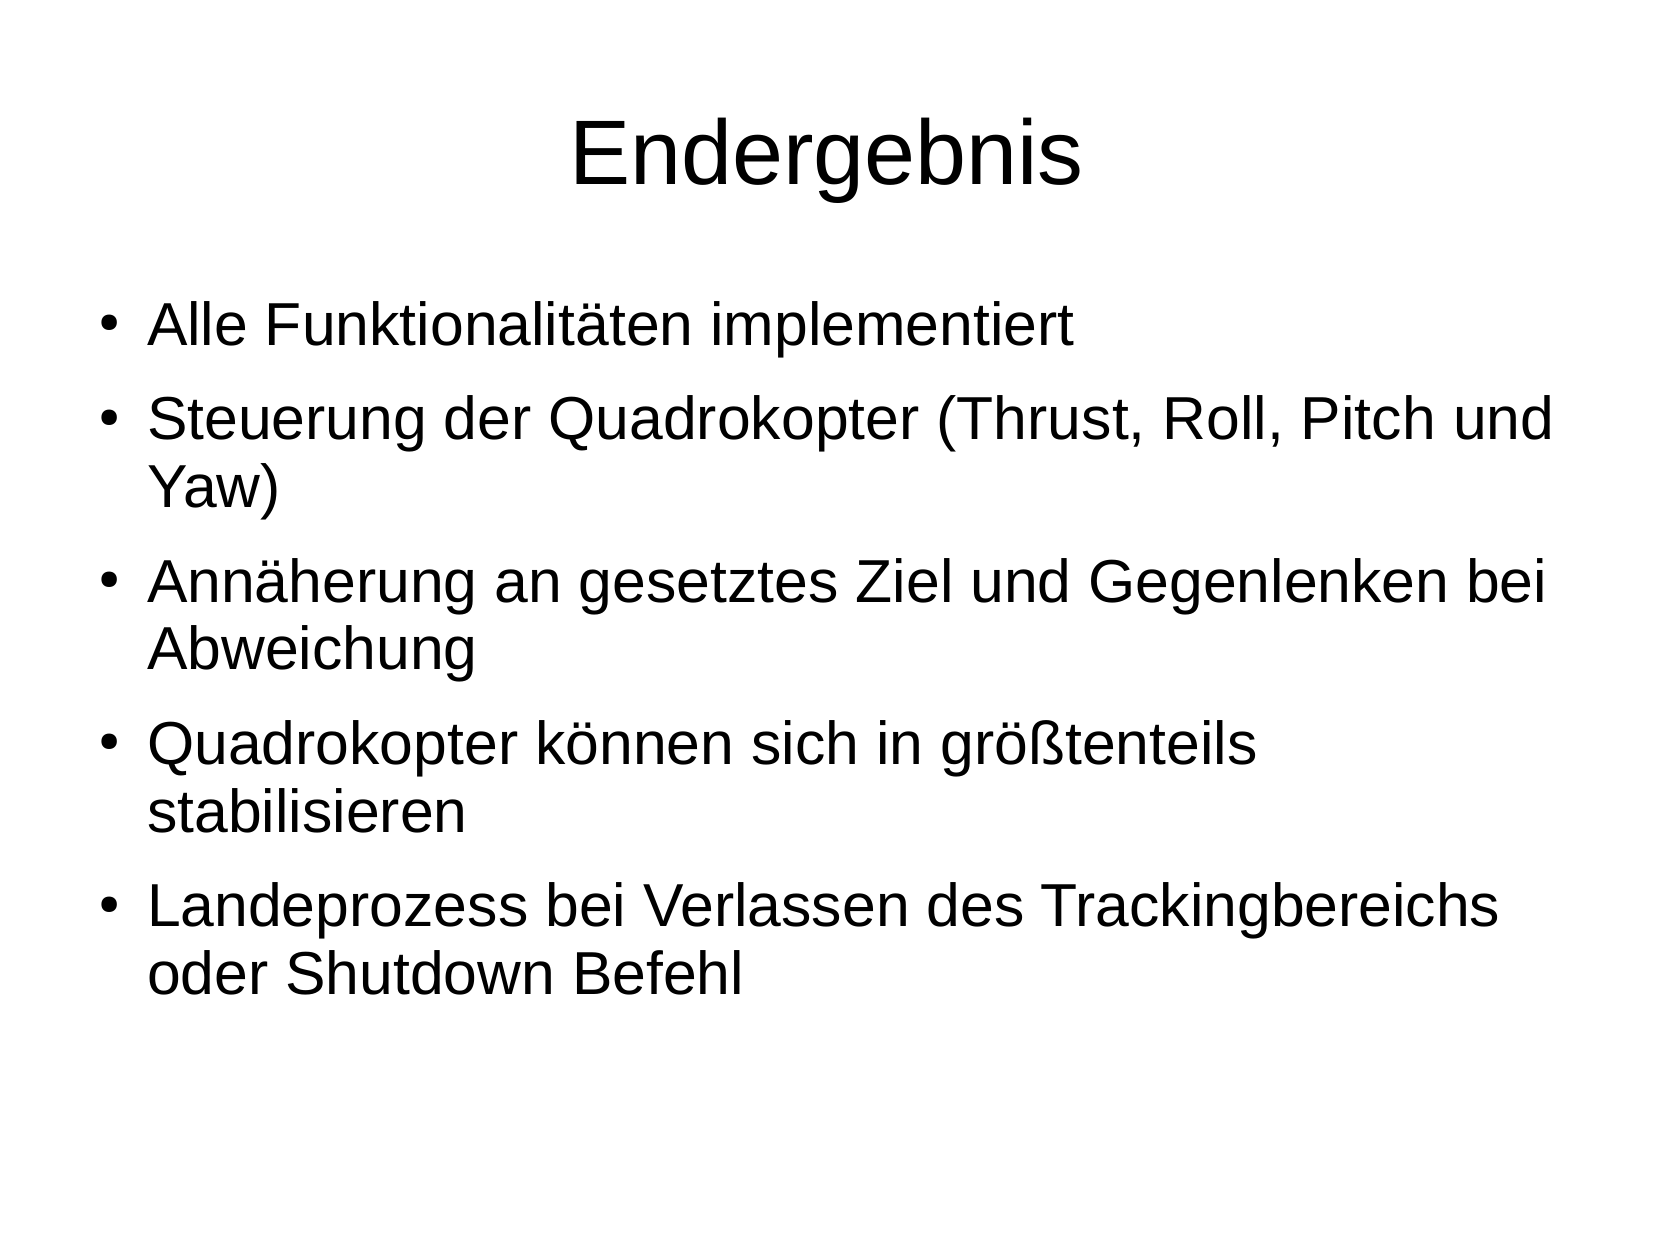

# Endergebnis
Alle Funktionalitäten implementiert
Steuerung der Quadrokopter (Thrust, Roll, Pitch und Yaw)
Annäherung an gesetztes Ziel und Gegenlenken bei Abweichung
Quadrokopter können sich in größtenteils stabilisieren
Landeprozess bei Verlassen des Trackingbereichs oder Shutdown Befehl